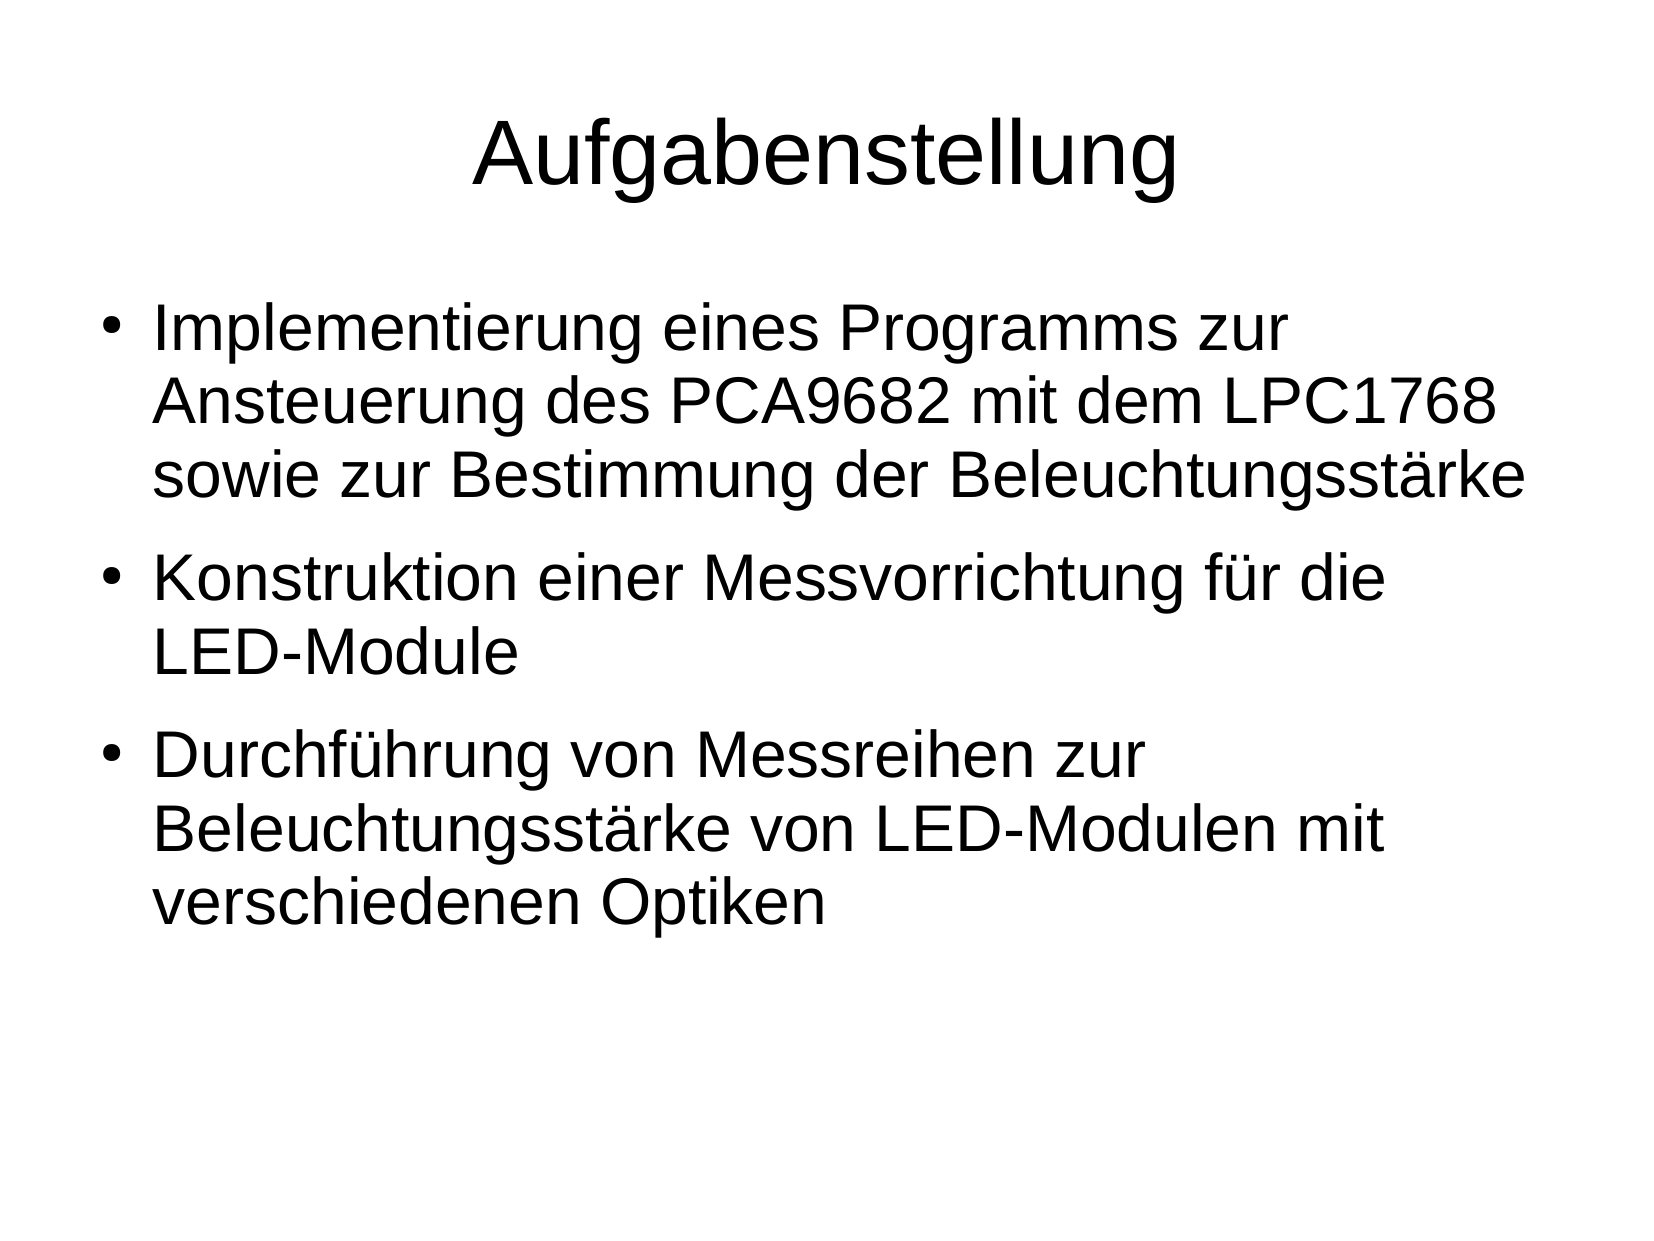

# Aufgabenstellung
Implementierung eines Programms zur Ansteuerung des PCA9682 mit dem LPC1768 sowie zur Bestimmung der Beleuchtungsstärke
Konstruktion einer Messvorrichtung für die LED-Module
Durchführung von Messreihen zur Beleuchtungsstärke von LED-Modulen mit verschiedenen Optiken